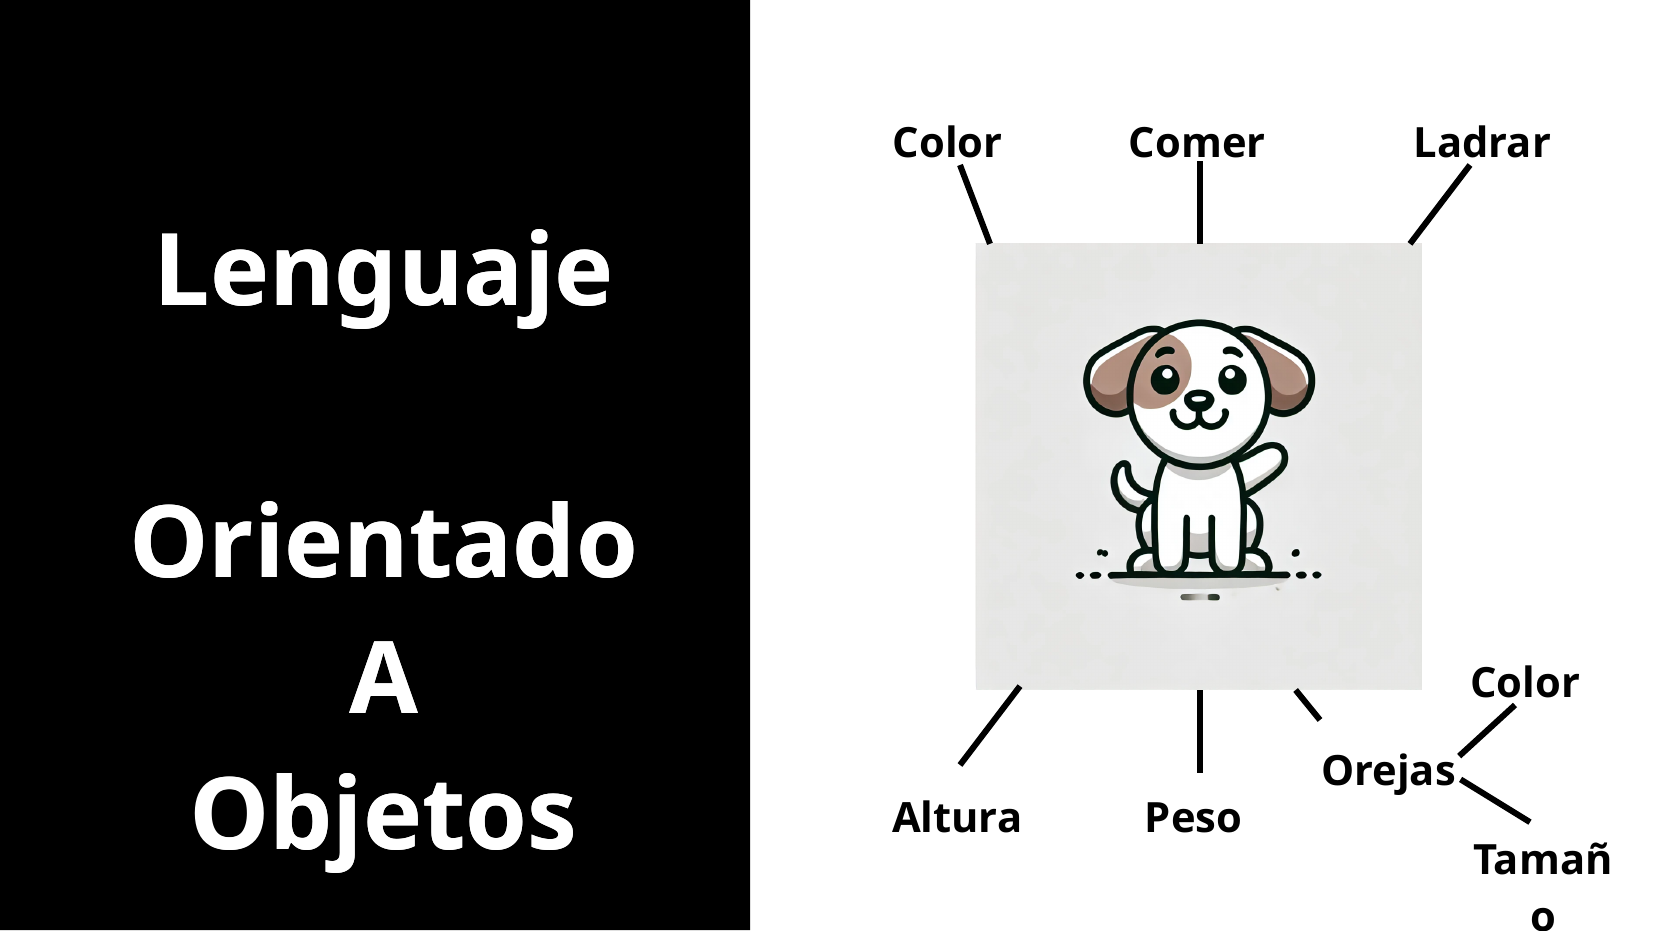

Color
Comer
Ladrar
Lenguaje
Orientado
A
Objetos
Lenguaje
Orientado
A
Objetos
Color
Orejas
Altura
Peso
Tamaño